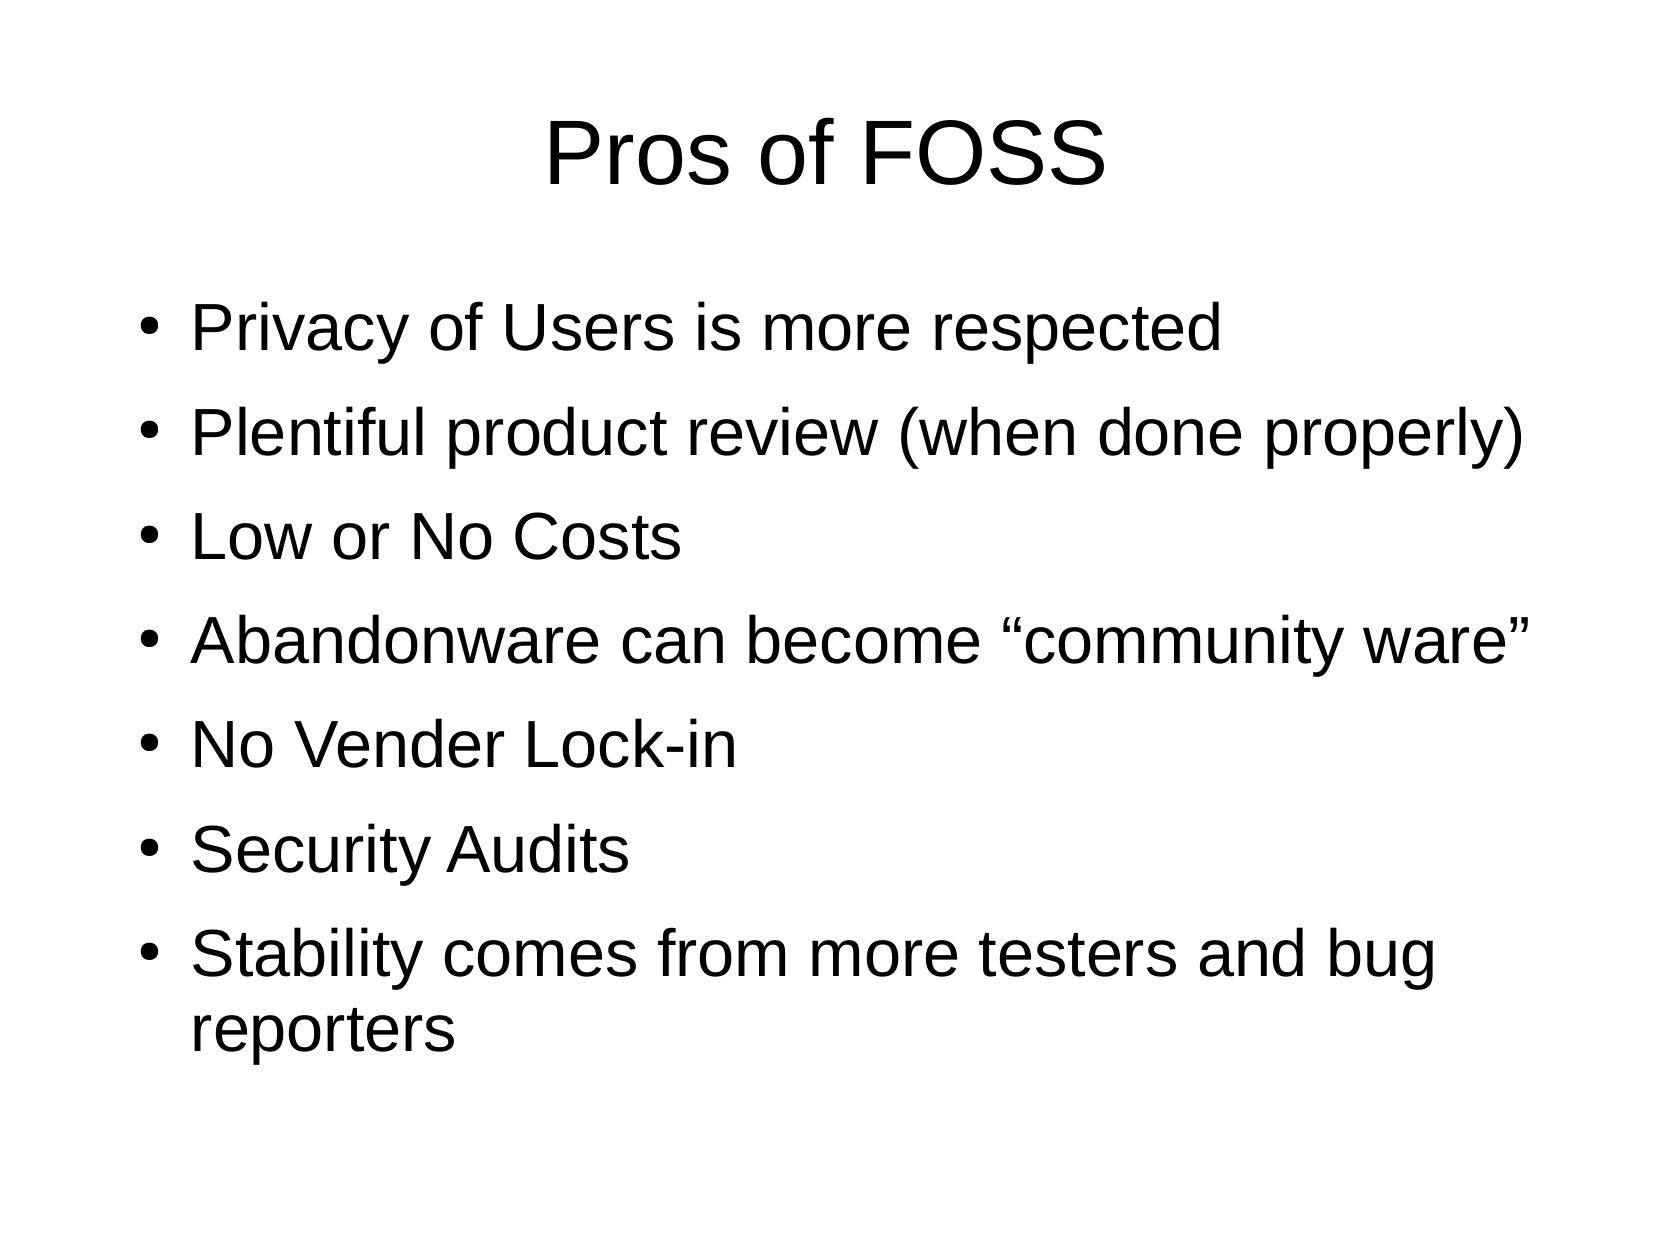

# Pros of FOSS
Privacy of Users is more respected
Plentiful product review (when done properly)
Low or No Costs
Abandonware can become “community ware”
No Vender Lock-in
Security Audits
Stability comes from more testers and bug reporters